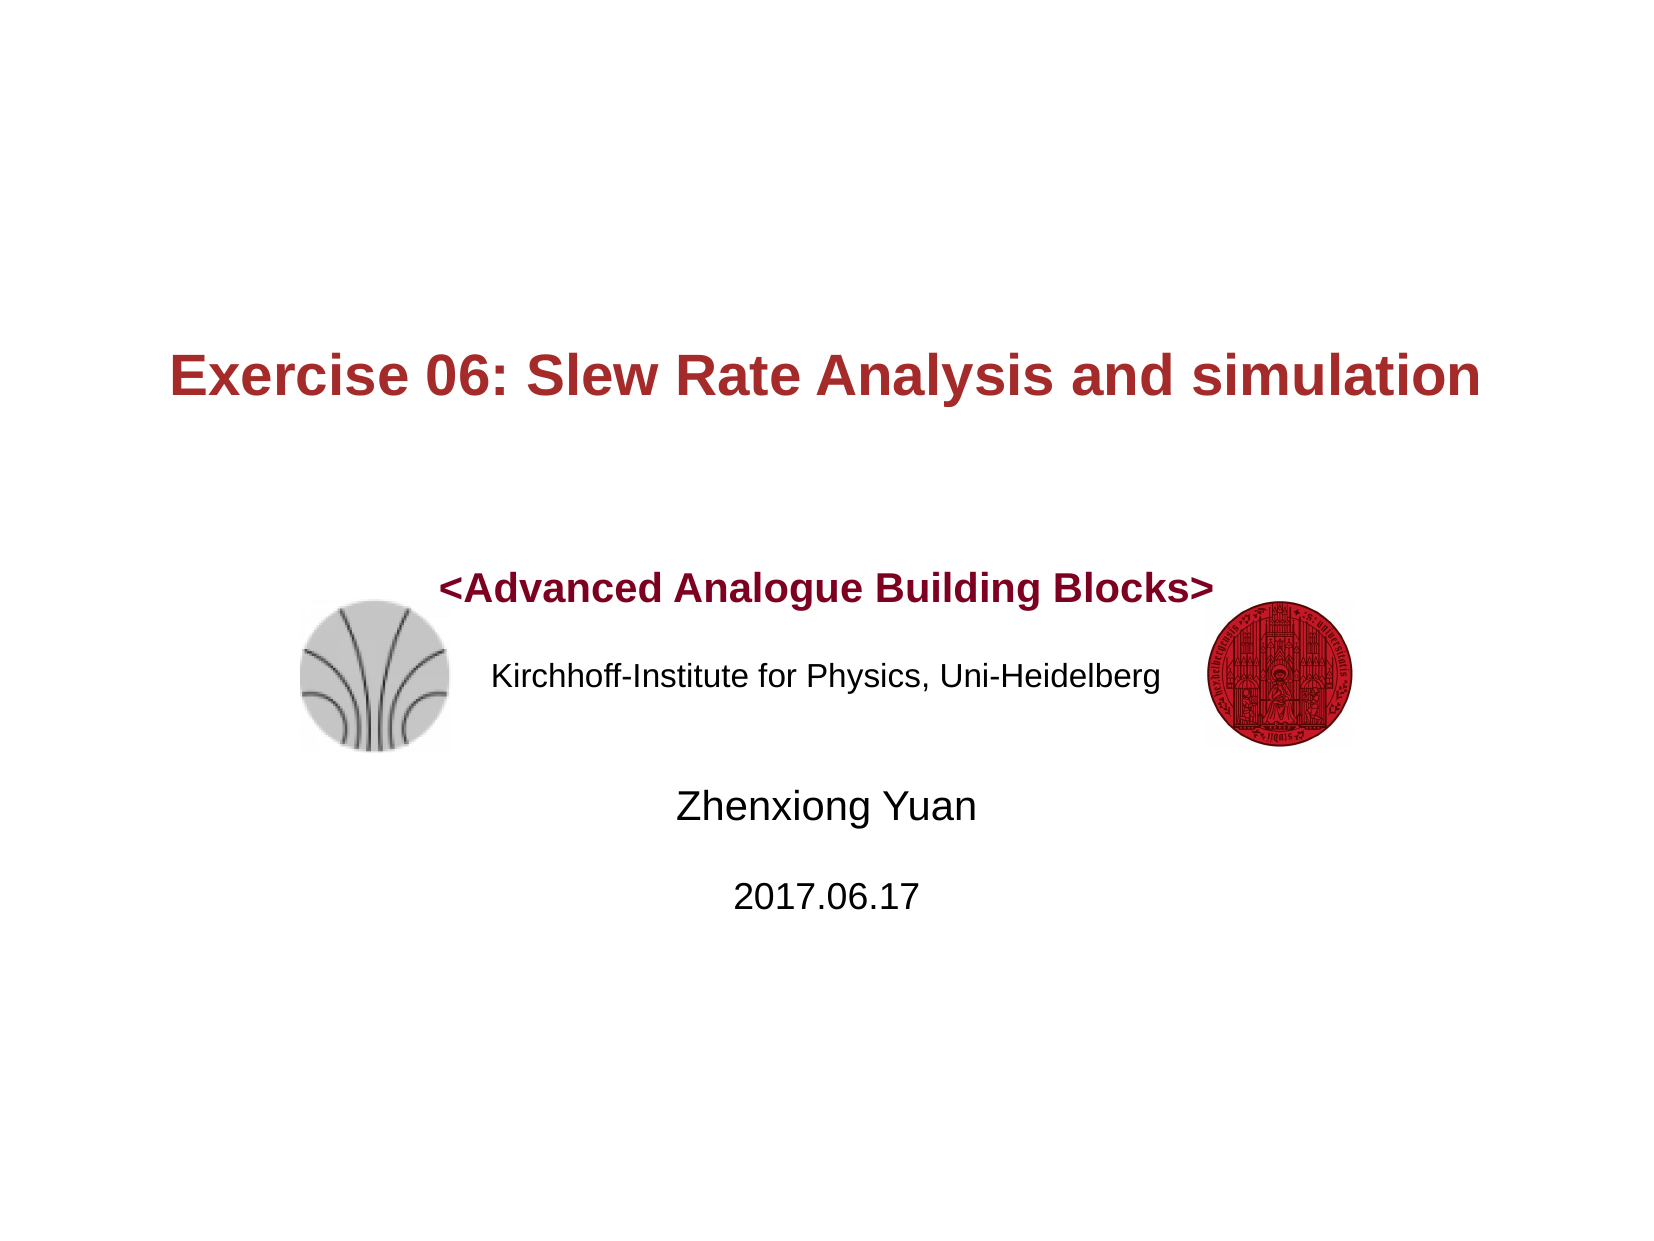

# Exercise 06: Slew Rate Analysis and simulation
<Advanced Analogue Building Blocks>
Kirchhoff-Institute for Physics, Uni-Heidelberg
Zhenxiong Yuan
2017.06.17